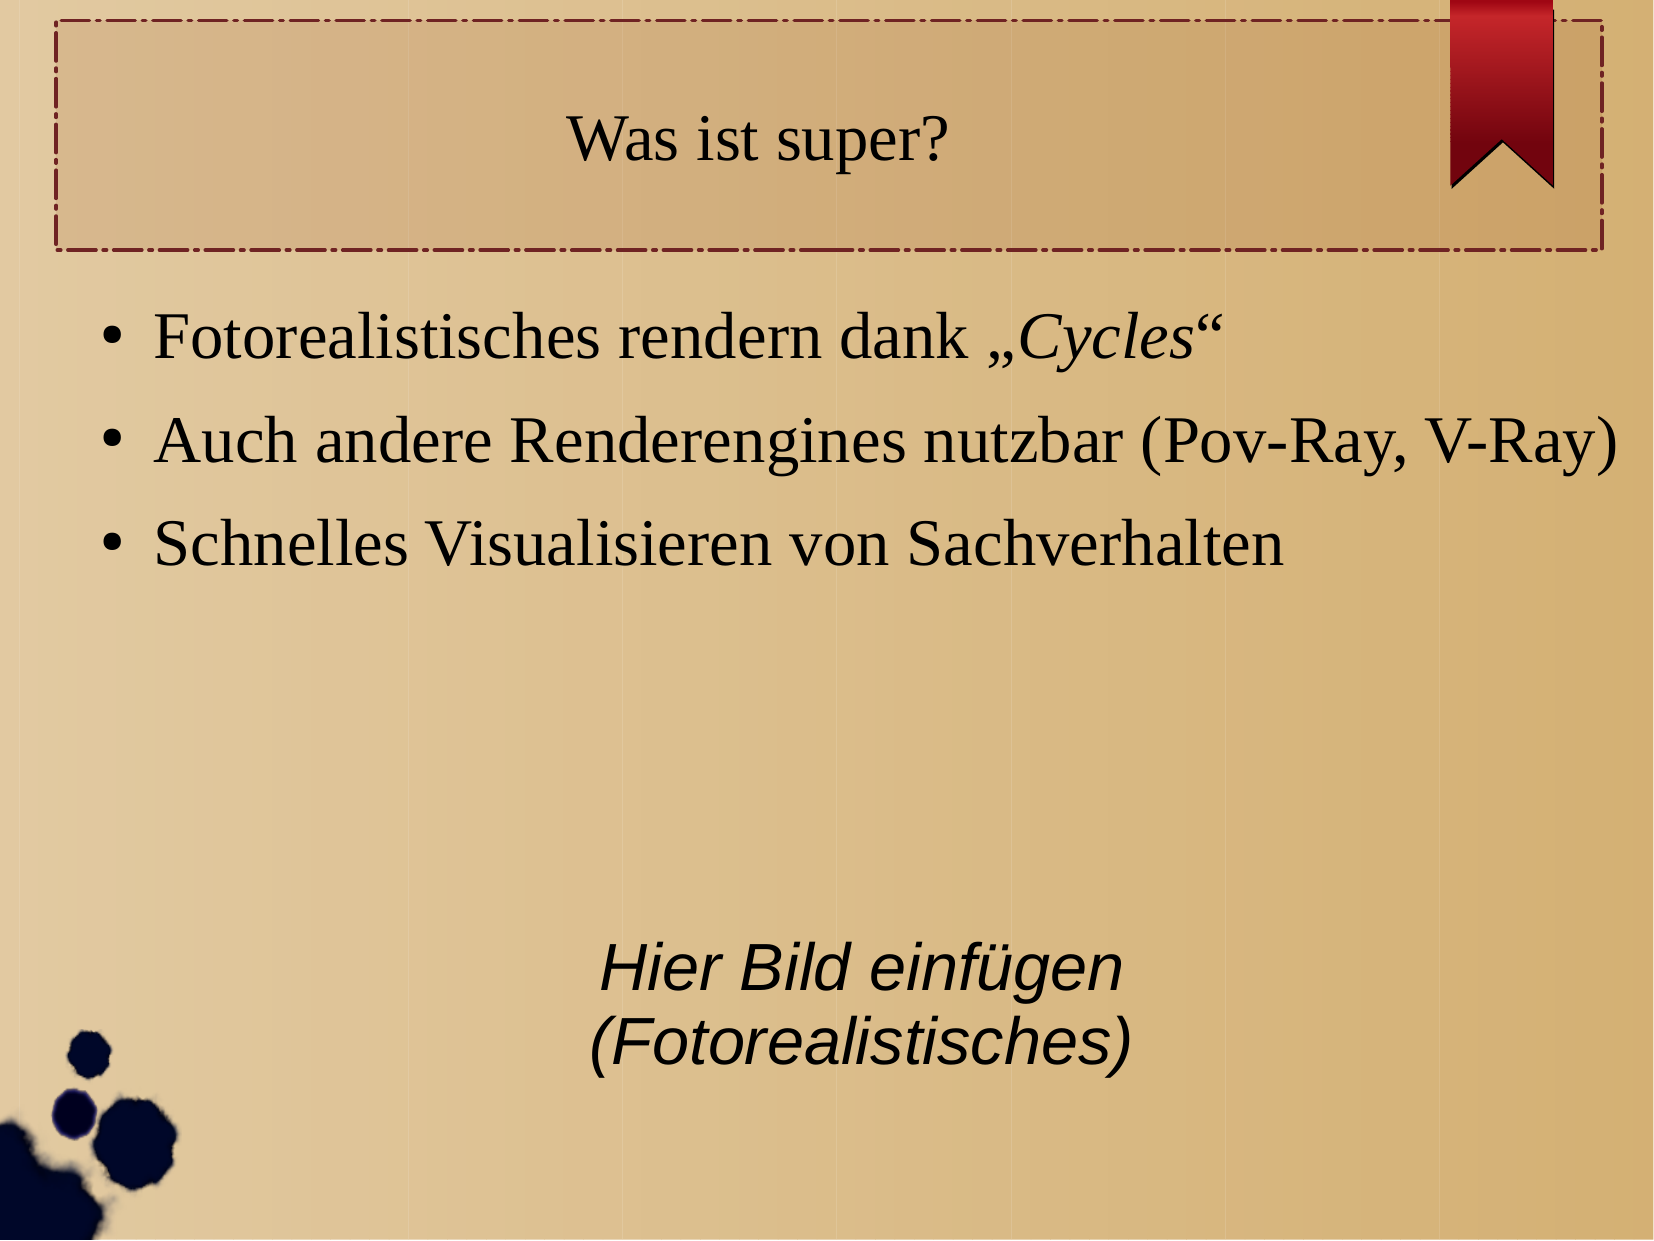

# Was ist super?
Fotorealistisches rendern dank „Cycles“
Auch andere Renderengines nutzbar (Pov-Ray, V-Ray)
Schnelles Visualisieren von Sachverhalten
Hier Bild einfügen
(Fotorealistisches)